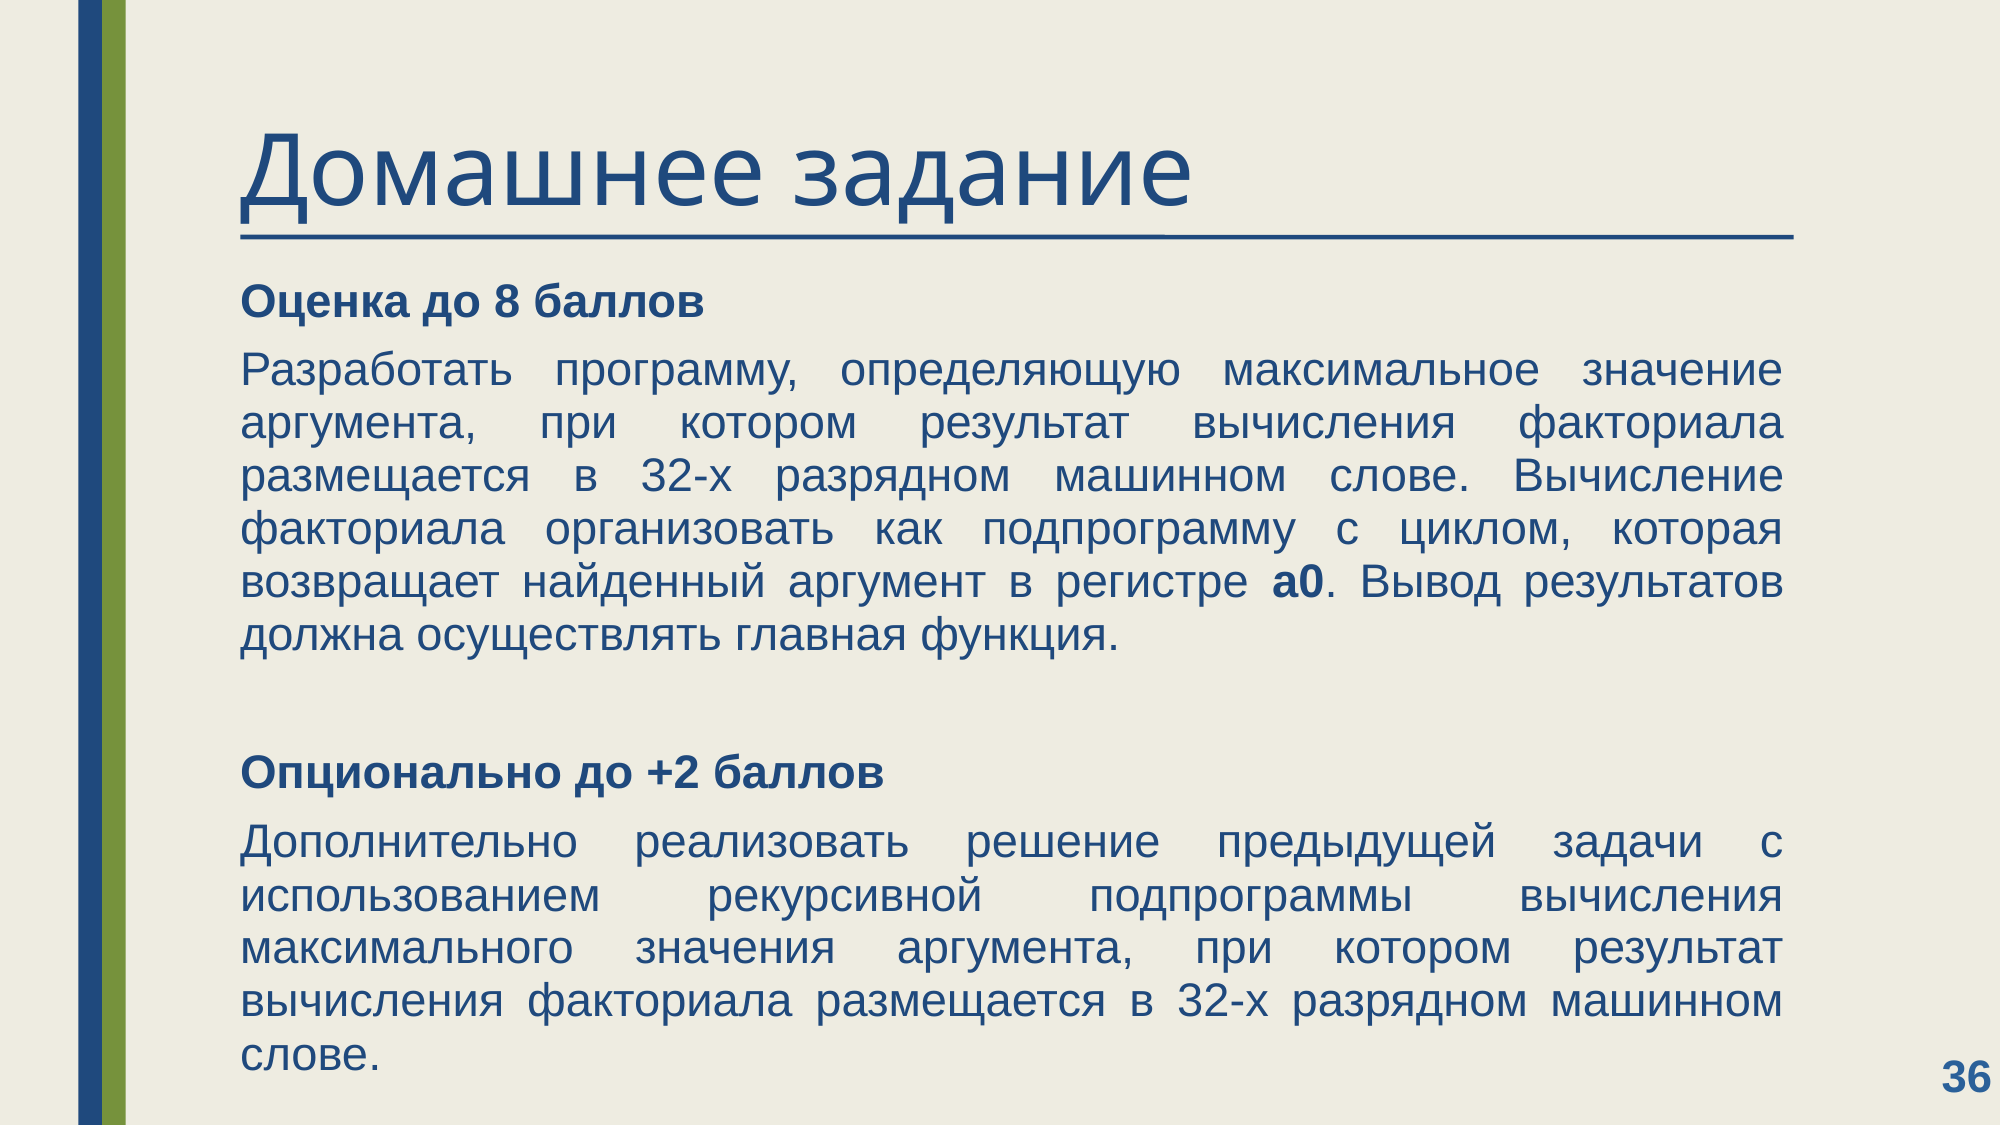

# Домашнее задание
Оценка до 8 баллов
Разработать программу, определяющую максимальное значение аргумента, при котором результат вычисления факториала размещается в 32-х разрядном машинном слове. Вычисление факториала организовать как подпрограмму с циклом, которая возвращает найденный аргумент в регистре a0. Вывод результатов должна осуществлять главная функция.
Опционально до +2 баллов
Дополнительно реализовать решение предыдущей задачи с использованием рекурсивной подпрограммы вычисления максимального значения аргумента, при котором результат вычисления факториала размещается в 32-х разрядном машинном слове.